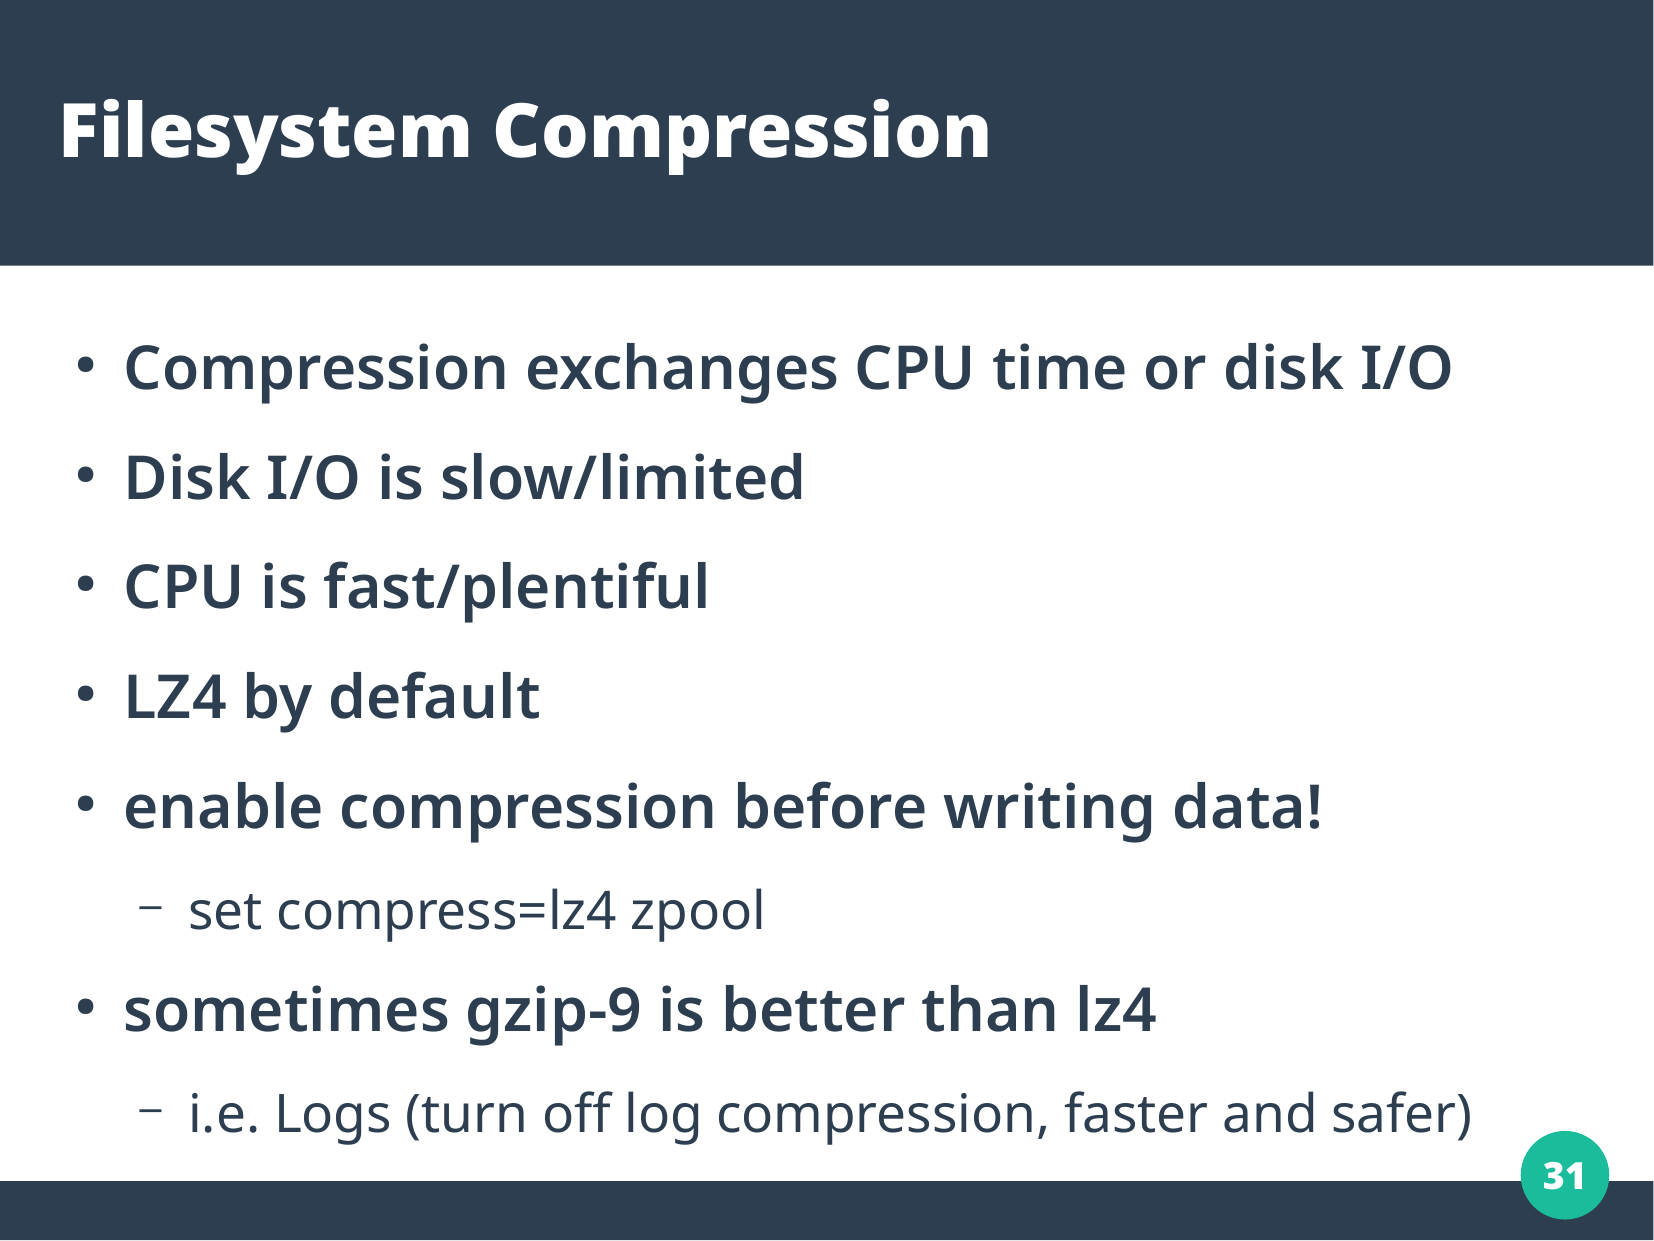

# Filesystem Compression
Compression exchanges CPU time or disk I/O
Disk I/O is slow/limited
CPU is fast/plentiful
LZ4 by default
enable compression before writing data!
set compress=lz4 zpool
sometimes gzip-9 is better than lz4
i.e. Logs (turn off log compression, faster and safer)
31